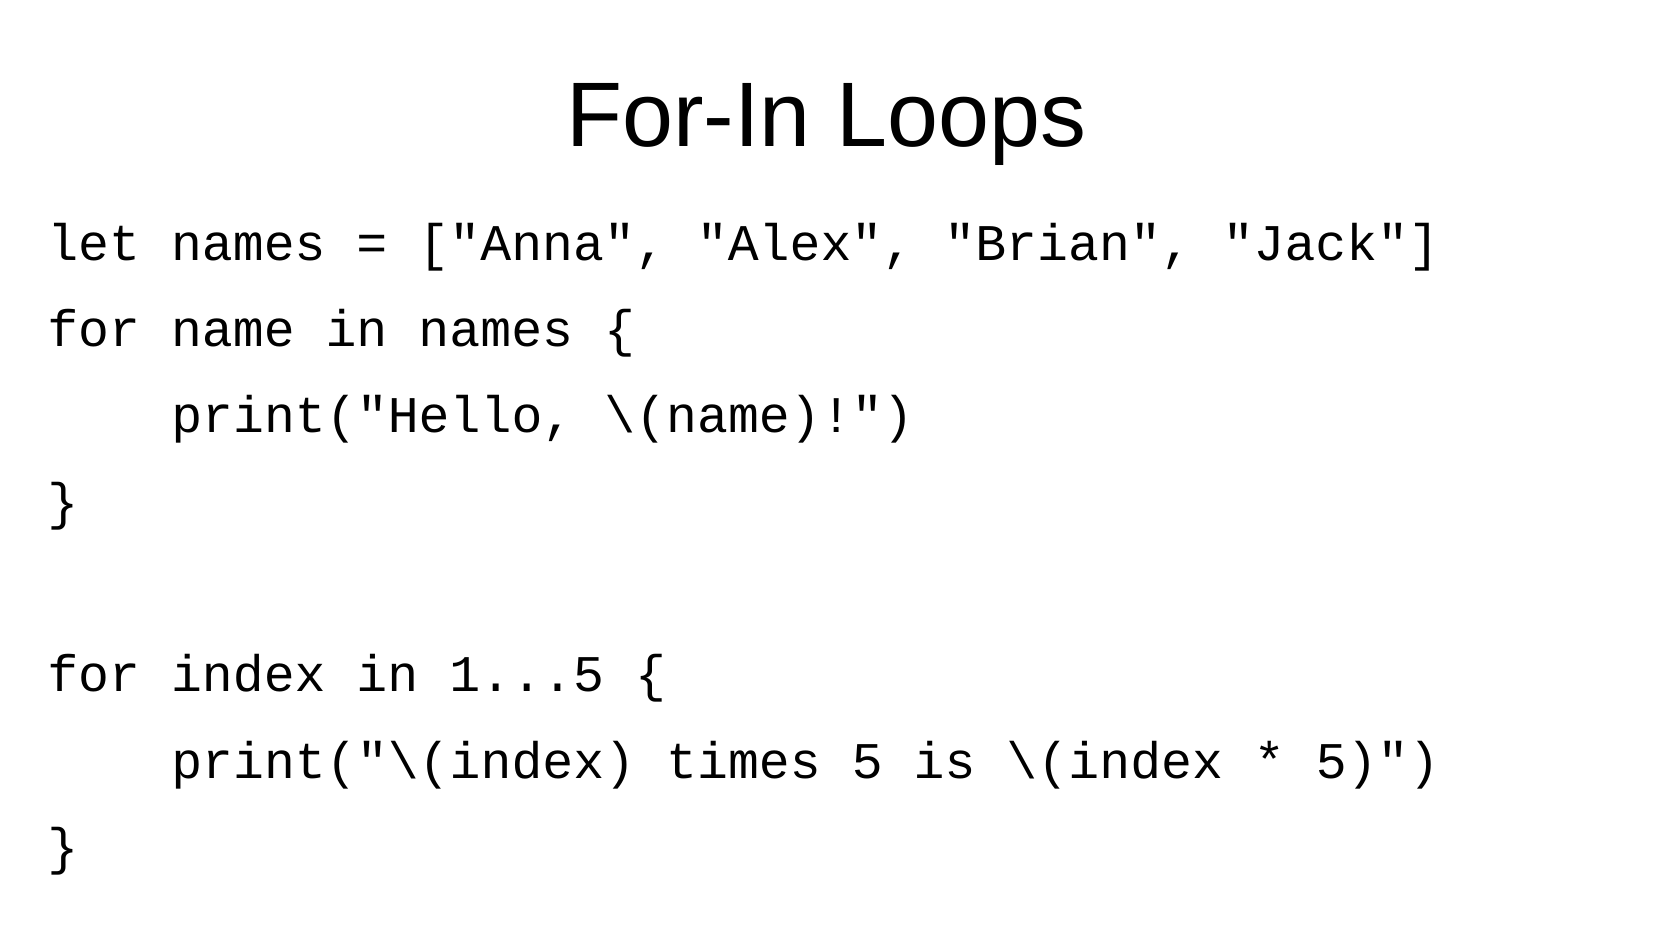

# For-In Loops
let names = ["Anna", "Alex", "Brian", "Jack"]
for name in names {
 print("Hello, \(name)!")
}
for index in 1...5 {
 print("\(index) times 5 is \(index * 5)")
}